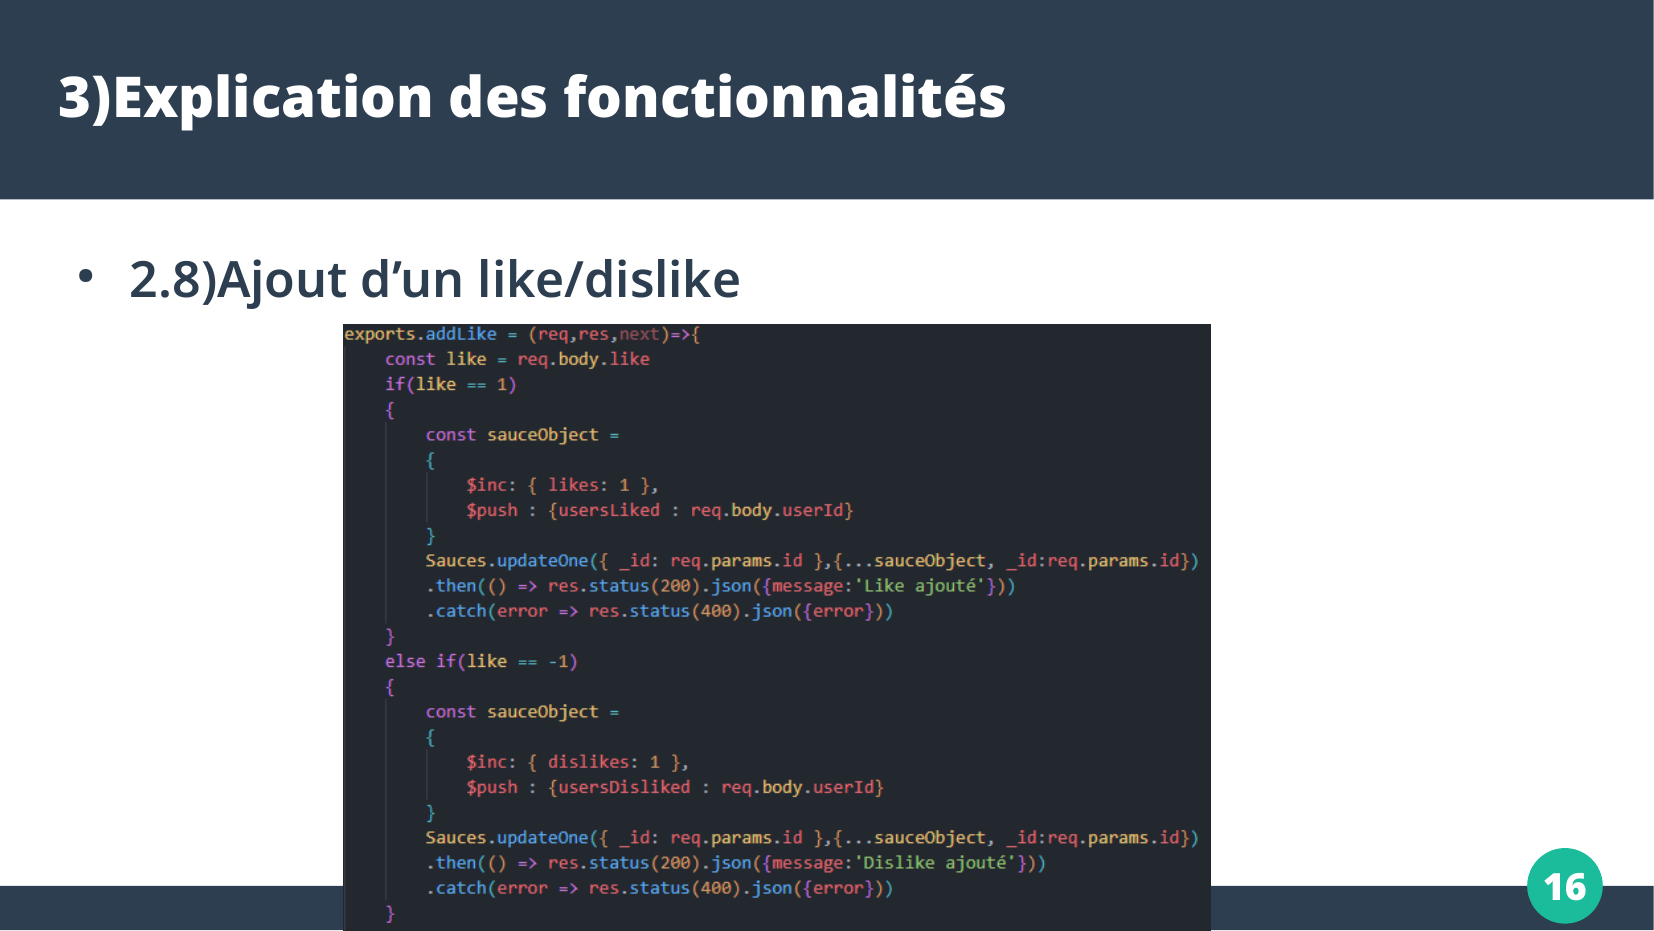

# 3)Explication des fonctionnalités
2.8)Ajout d’un like/dislike